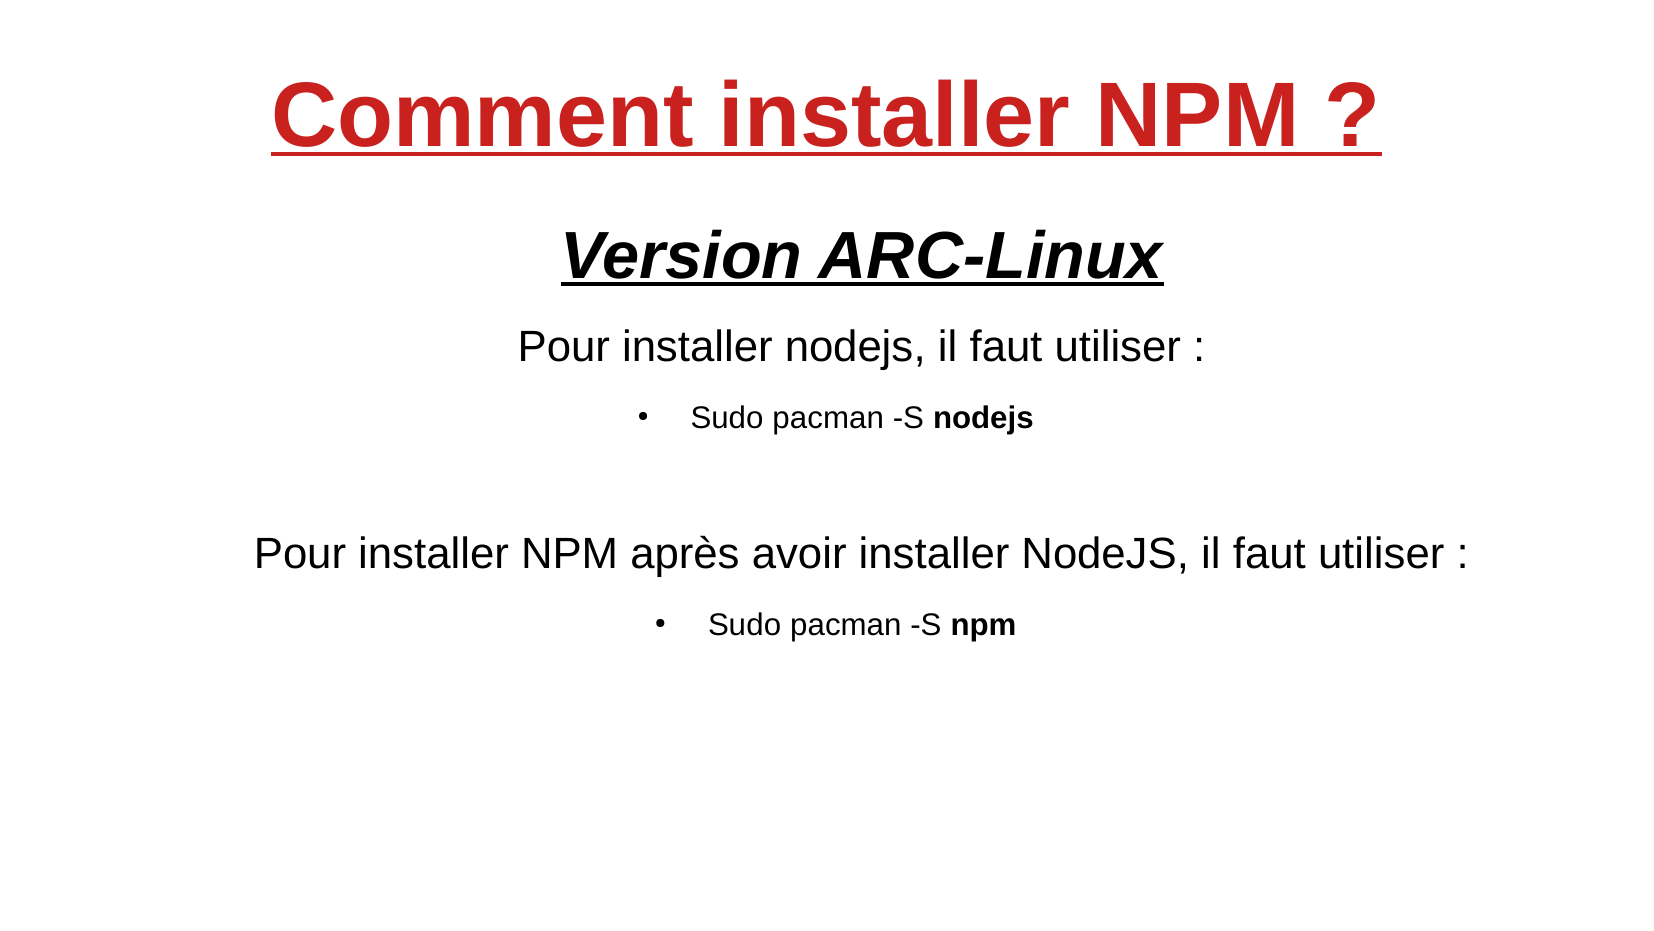

# Comment installer NPM ?
Version ARC-Linux
Pour installer nodejs, il faut utiliser :
Sudo pacman -S nodejs
Pour installer NPM après avoir installer NodeJS, il faut utiliser :
Sudo pacman -S npm